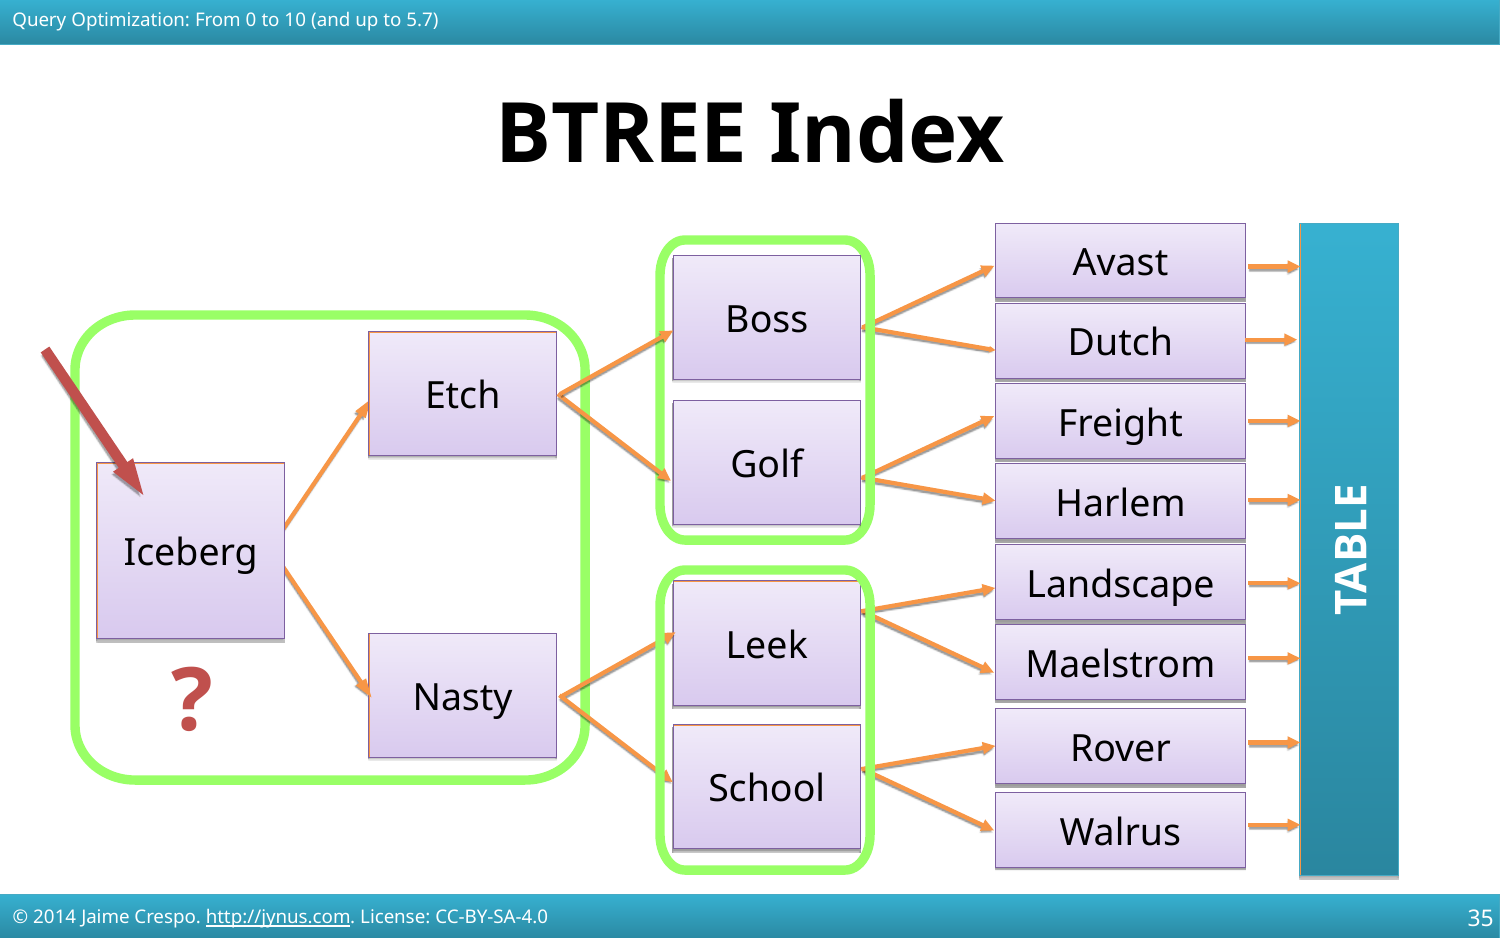

# BTREE Index
Avast
Boss
Dutch
Etch
Freight
Golf
Iceberg
Harlem
TABLE
Landscape
Leek
Maelstrom
Nasty
?
Rover
School
Walrus